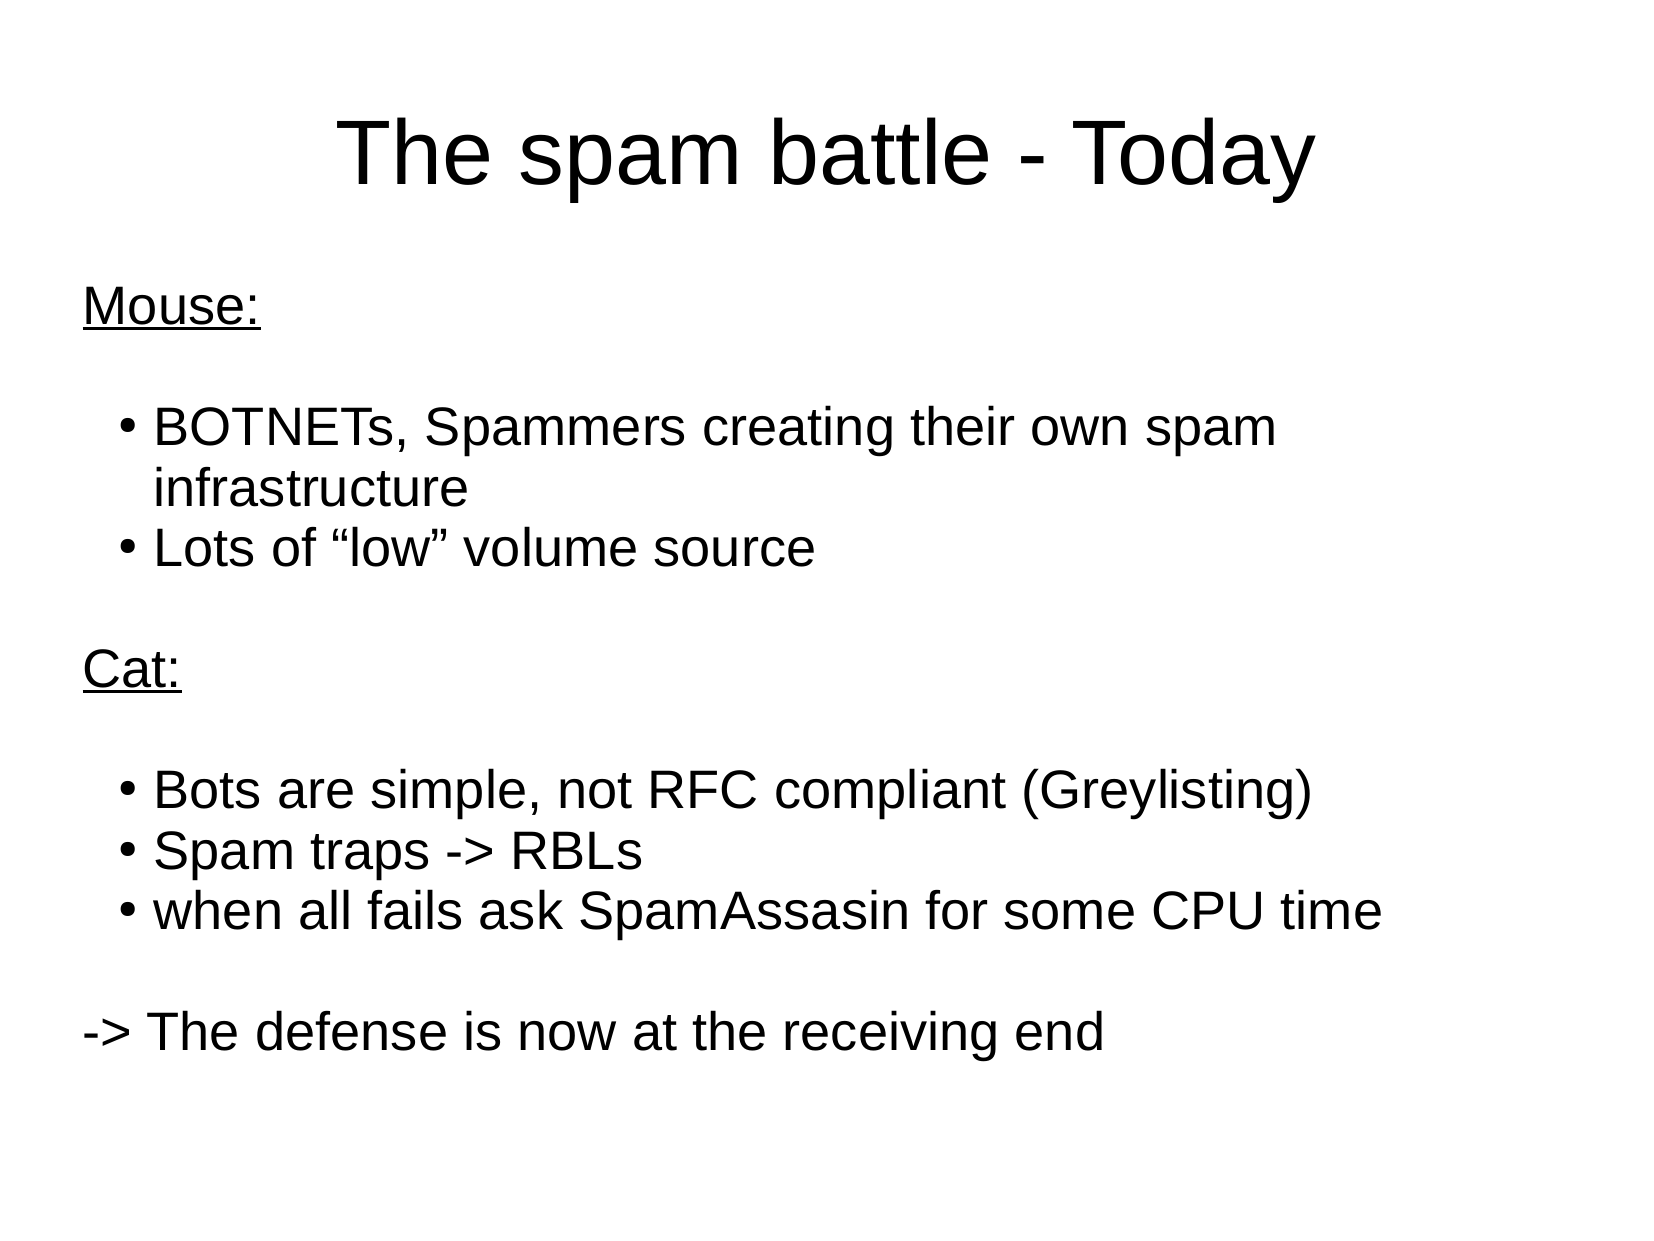

# The spam battle - Today
Mouse:
BOTNETs, Spammers creating their own spam infrastructure
Lots of “low” volume source
Cat:
Bots are simple, not RFC compliant (Greylisting)
Spam traps -> RBLs
when all fails ask SpamAssasin for some CPU time
-> The defense is now at the receiving end